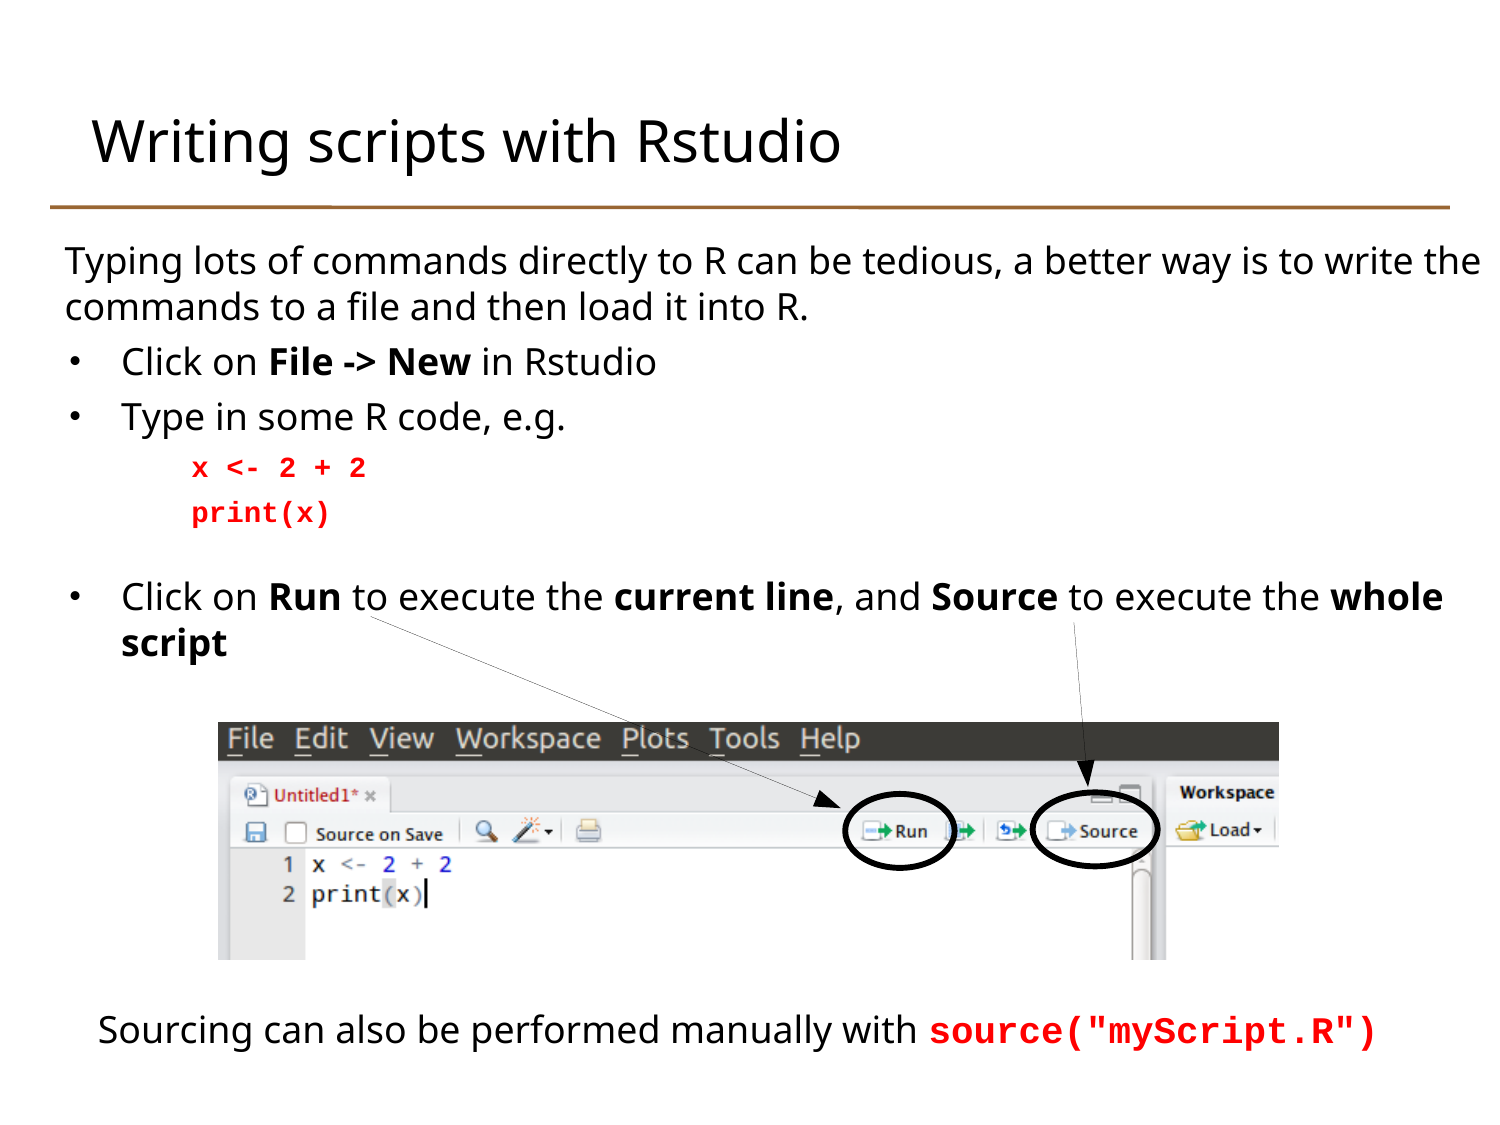

Writing scripts with Rstudio
Typing lots of commands directly to R can be tedious, a better way is to write the commands to a file and then load it into R.
Click on File -> New in Rstudio
Type in some R code, e.g.
 x <- 2 + 2
 print(x)
Click on Run to execute the current line, and Source to execute the whole script
 Sourcing can also be performed manually with source("myScript.R")